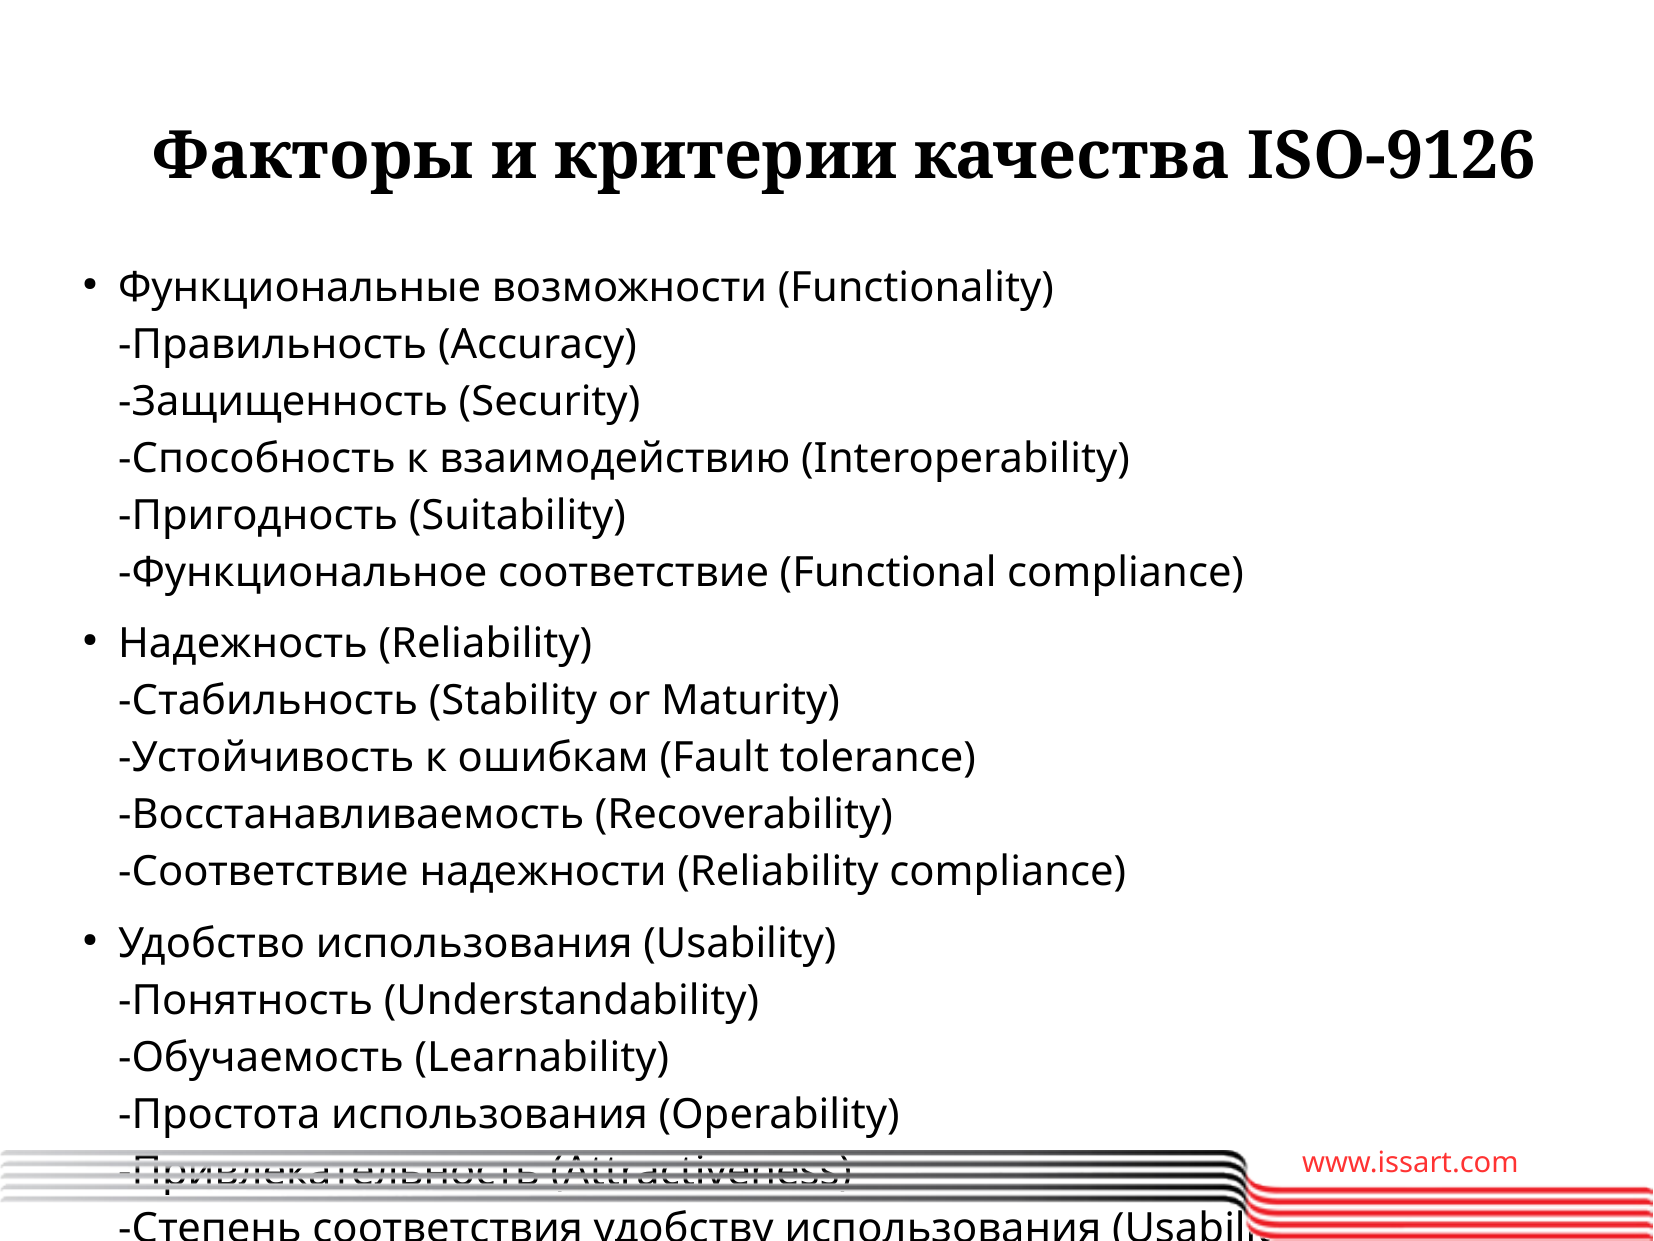

# Факторы и критерии качества ISO-9126
Функциональные возможности (Functionality)
-Правильность (Accuracy)
-Защищенность (Security)
-Способность к взаимодействию (Interoperability)
-Пригодность (Suitability)
-Функциональное соответствие (Functional compliance)
Надежность (Reliability)
-Стабильность (Stability or Maturity)
-Устойчивость к ошибкам (Fault tolerance)
-Восстанавливаемость (Recoverability)
-Соответствие надежности (Reliability compliance)
Удобство использования (Usability)
-Понятность (Understandability)
-Обучаемость (Learnability)
-Простота использования (Operability)
-Привлекательность (Attractiveness)
-Степень соответствия удобству использования (Usability compliance)
www.issart.com